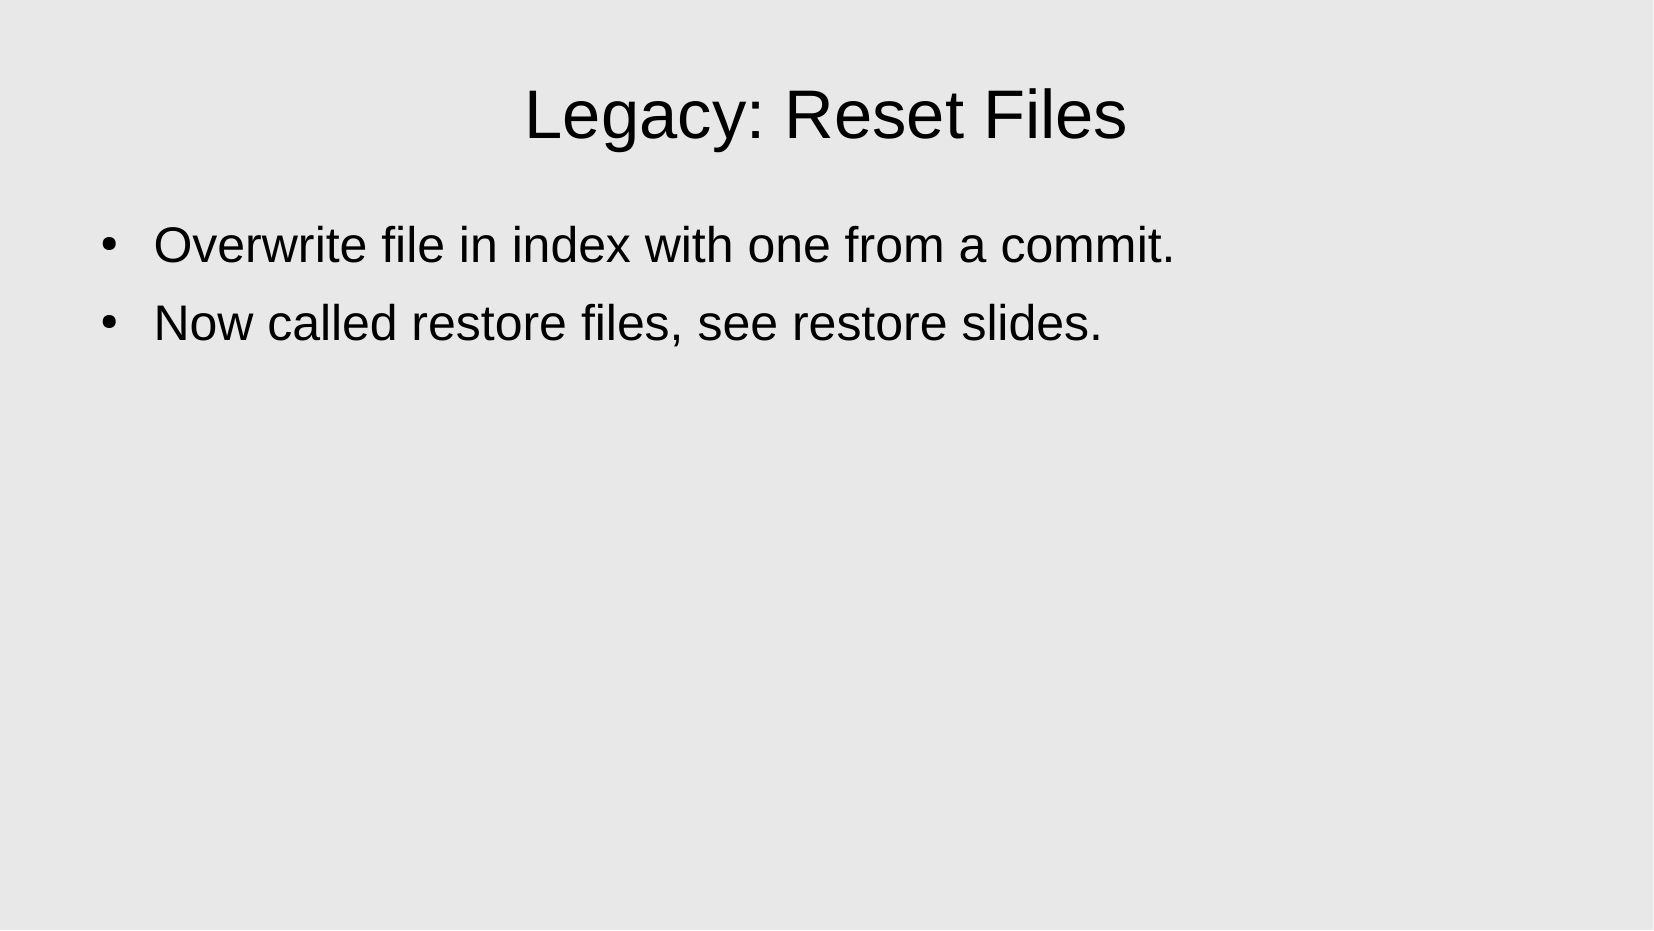

# Legacy: Reset Files
Overwrite file in index with one from a commit.
Now called restore files, see restore slides.